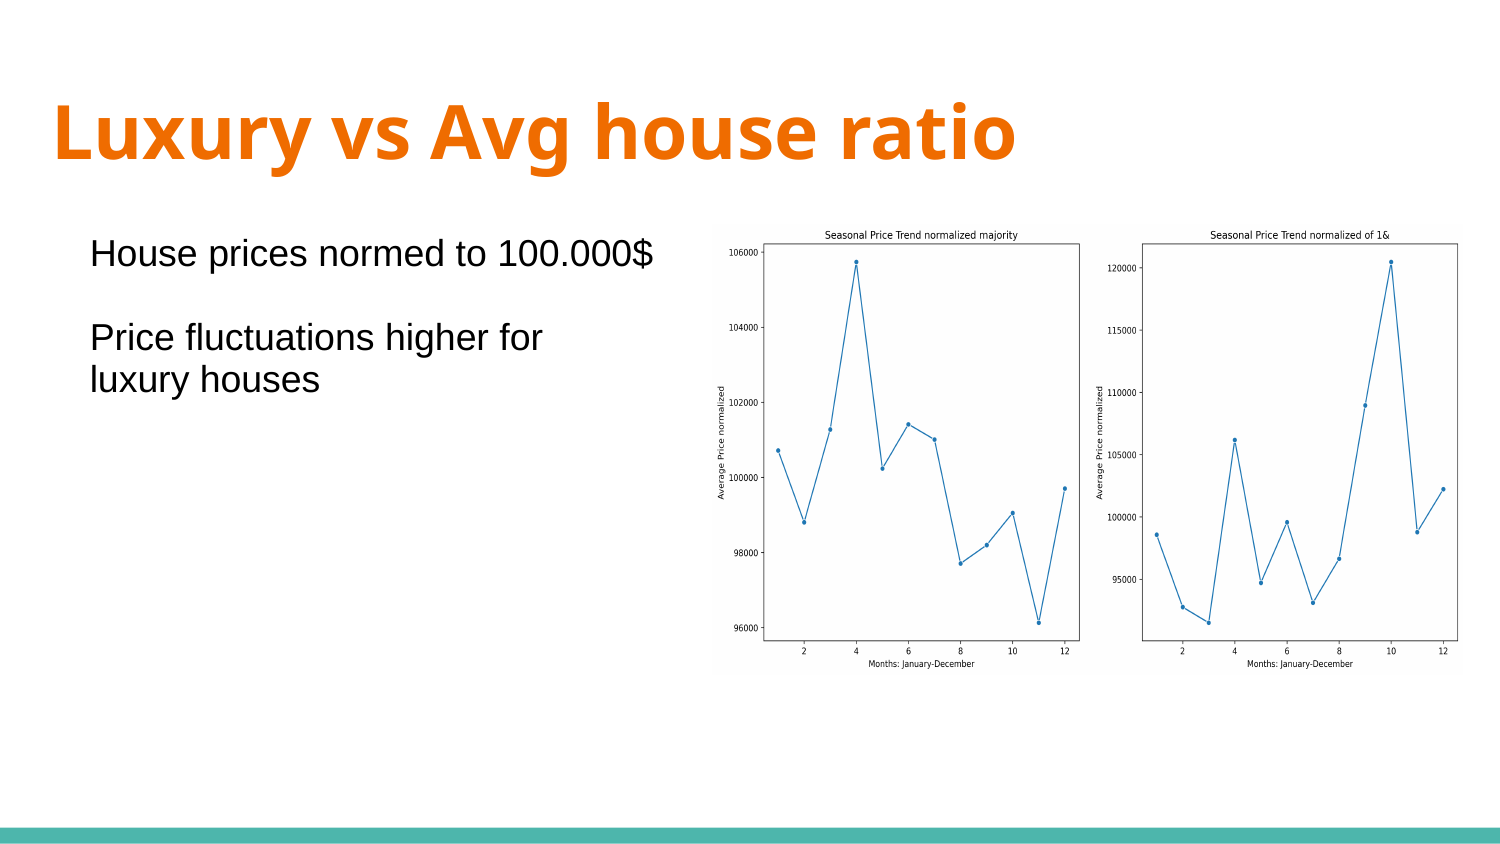

# Luxury vs Avg house ratio
House prices normed to 100.000$
Price fluctuations higher for
luxury houses